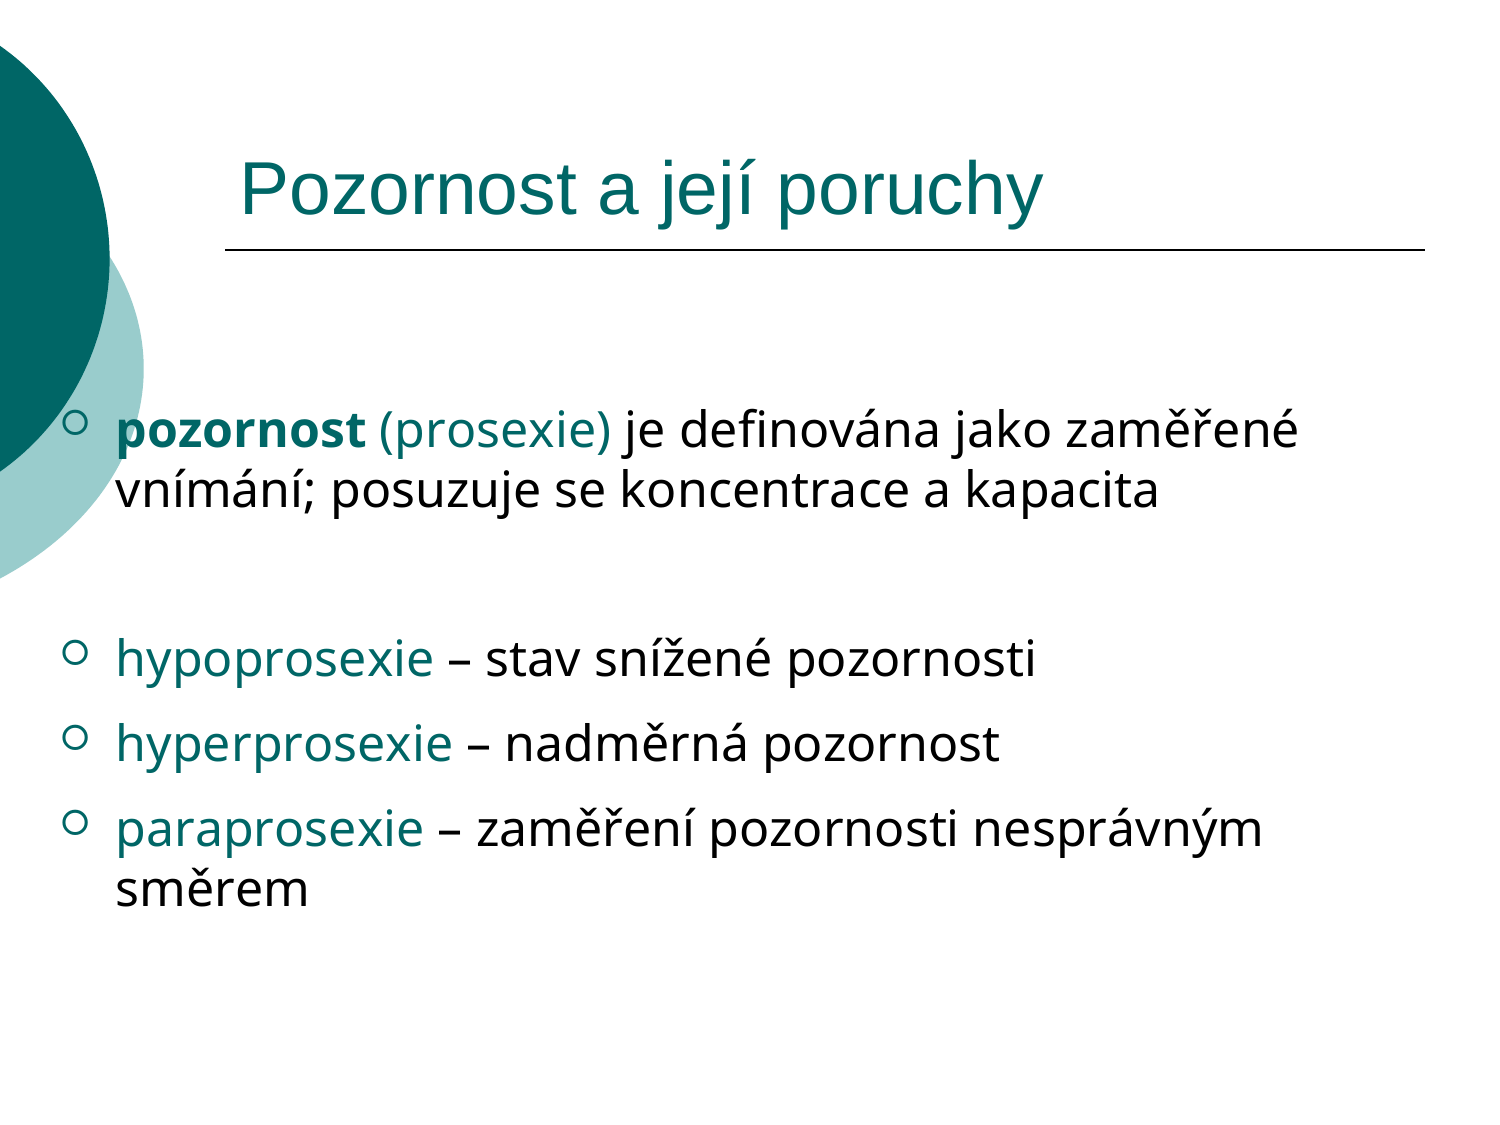

# Pozornost a její poruchy
pozornost (prosexie) je definována jako zaměřené vnímání; posuzuje se koncentrace a kapacita
hypoprosexie – stav snížené pozornosti
hyperprosexie – nadměrná pozornost
paraprosexie – zaměření pozornosti nesprávným směrem